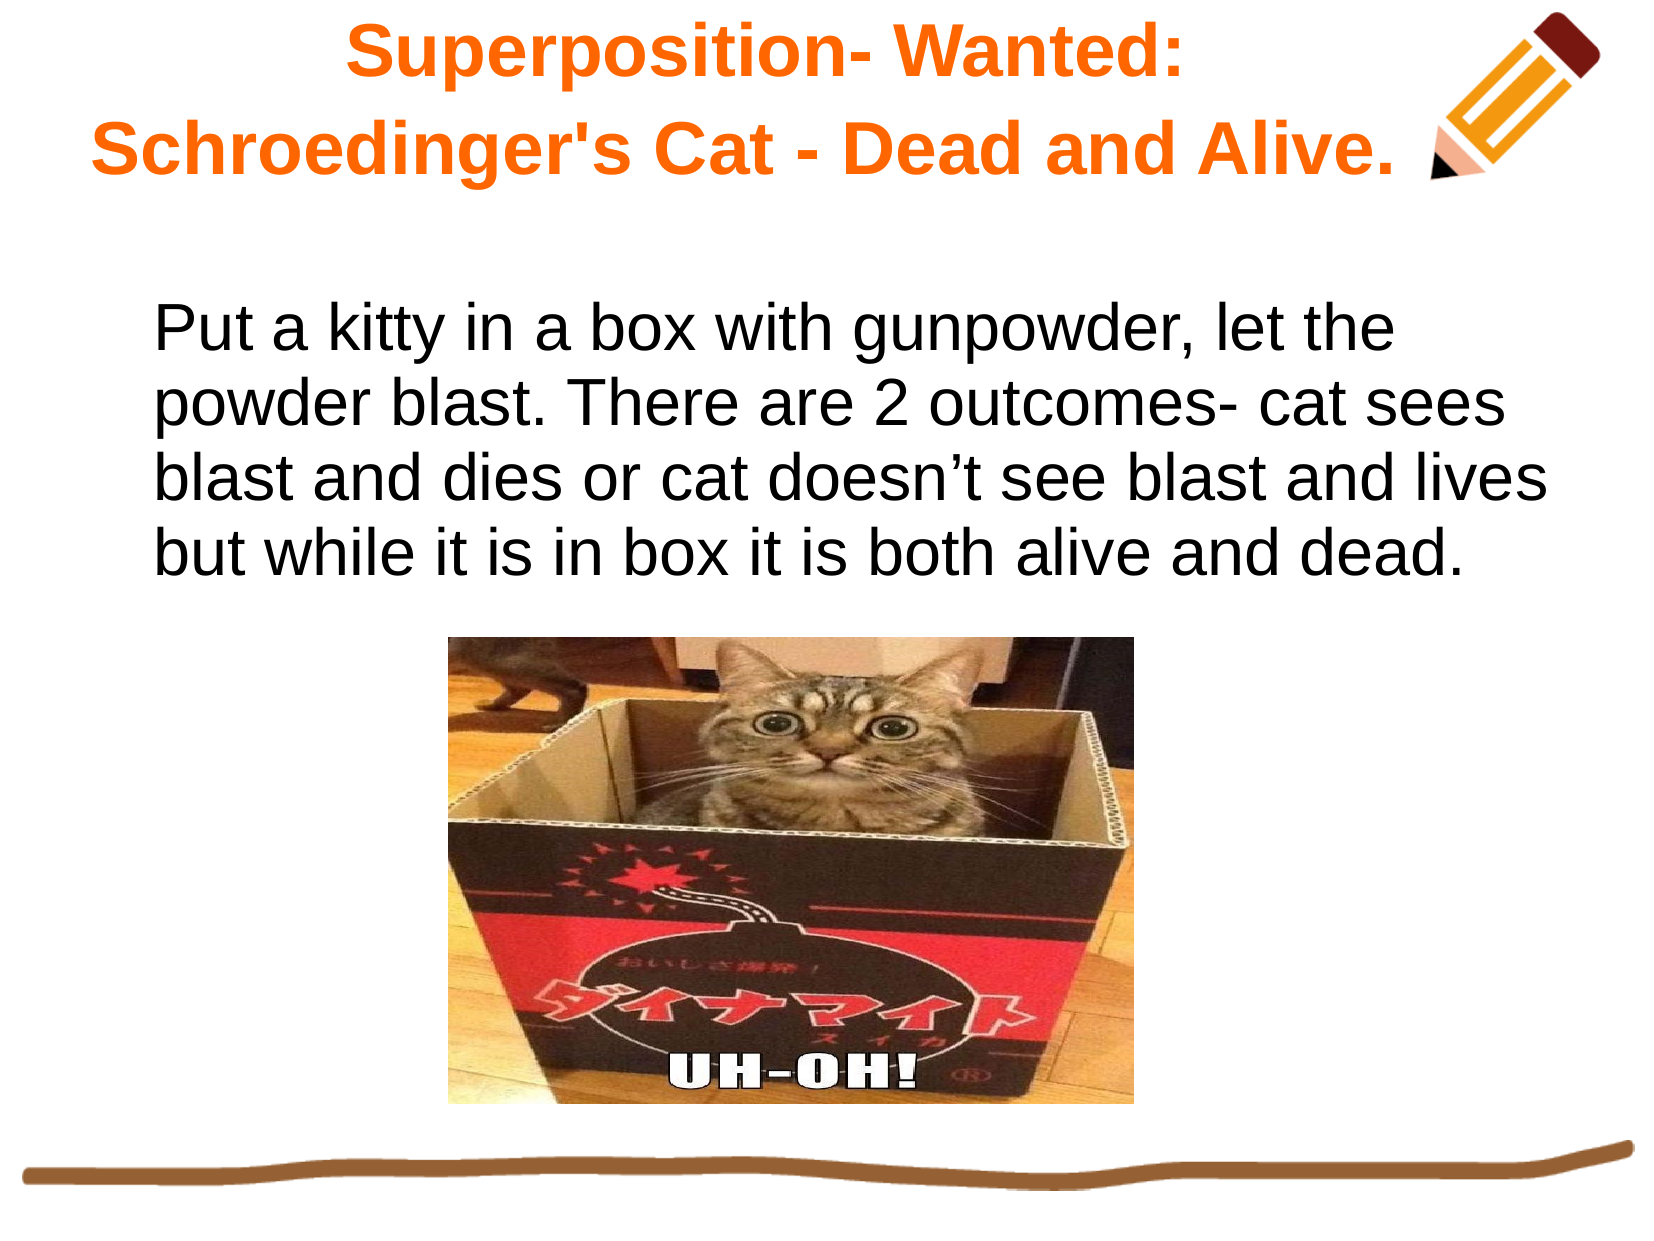

# Superposition- Wanted: Schroedinger's Cat - Dead and Alive.﻿
Put a kitty in a box with gunpowder, let the powder blast. There are 2 outcomes- cat sees blast and dies or cat doesn’t see blast and lives but while it is in box it is both alive and dead.